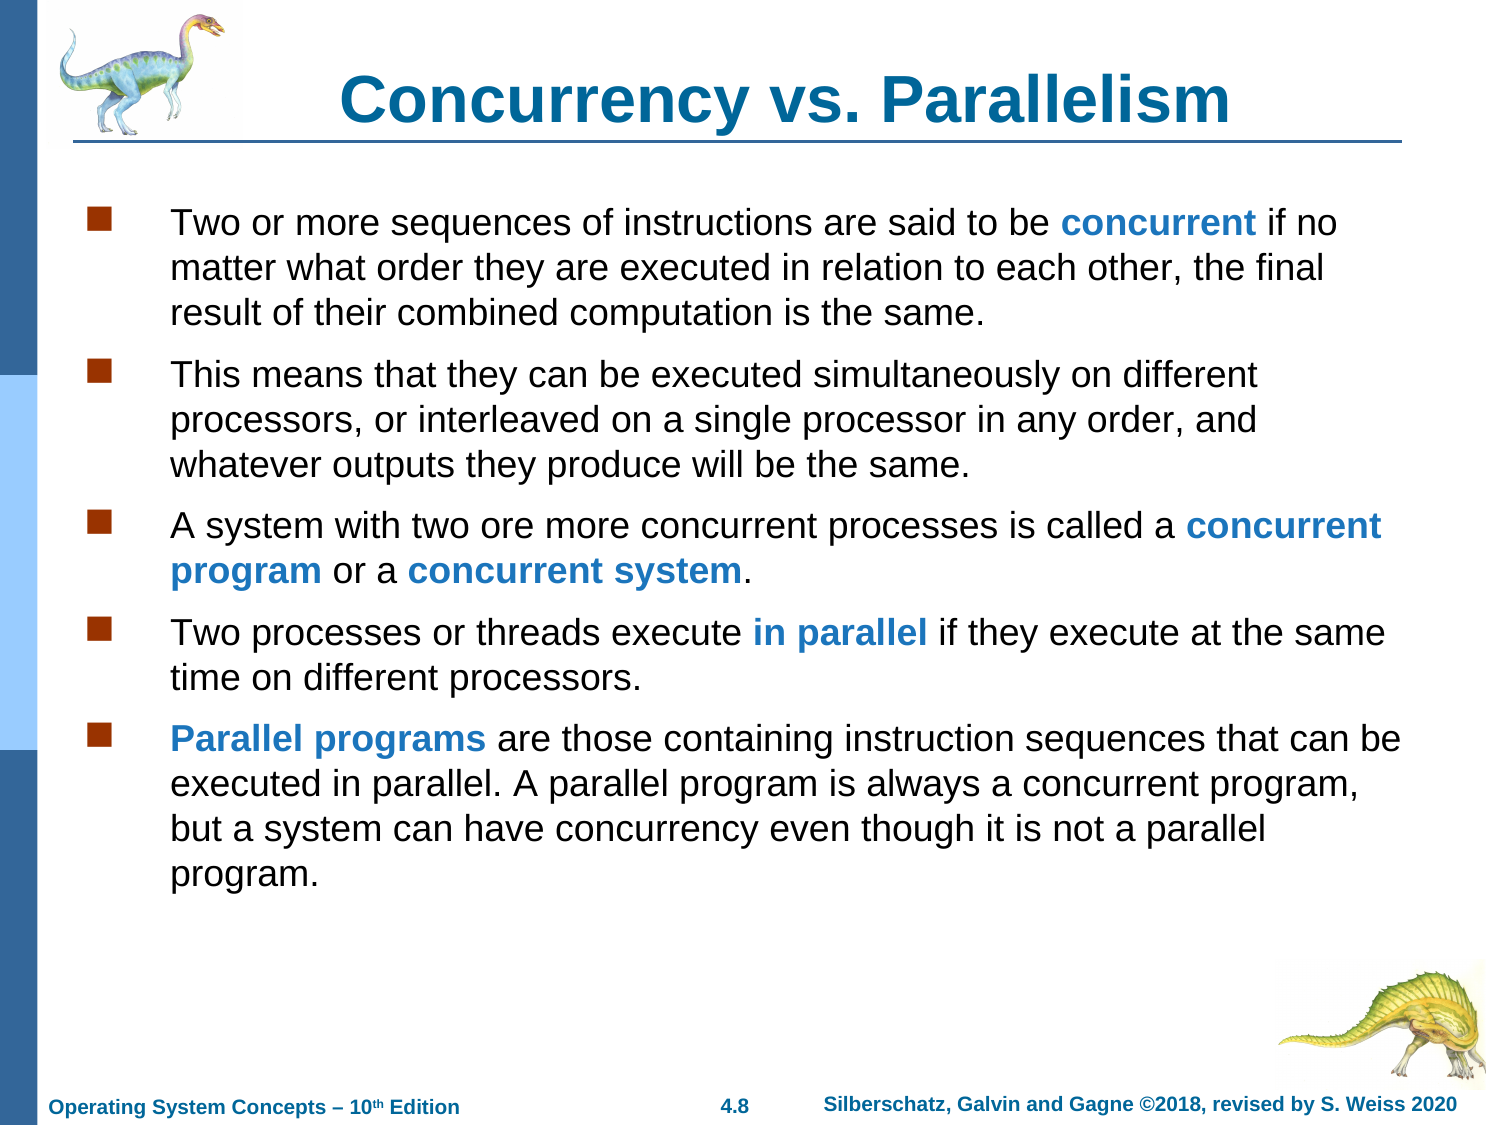

# Concurrency vs. Parallelism
Two or more sequences of instructions are said to be concurrent if no matter what order they are executed in relation to each other, the final result of their combined computation is the same.
This means that they can be executed simultaneously on different processors, or interleaved on a single processor in any order, and whatever outputs they produce will be the same.
A system with two ore more concurrent processes is called a concurrent program or a concurrent system.
Two processes or threads execute in parallel if they execute at the same time on different processors.
Parallel programs are those containing instruction sequences that can be executed in parallel. A parallel program is always a concurrent program, but a system can have concurrency even though it is not a parallel program.